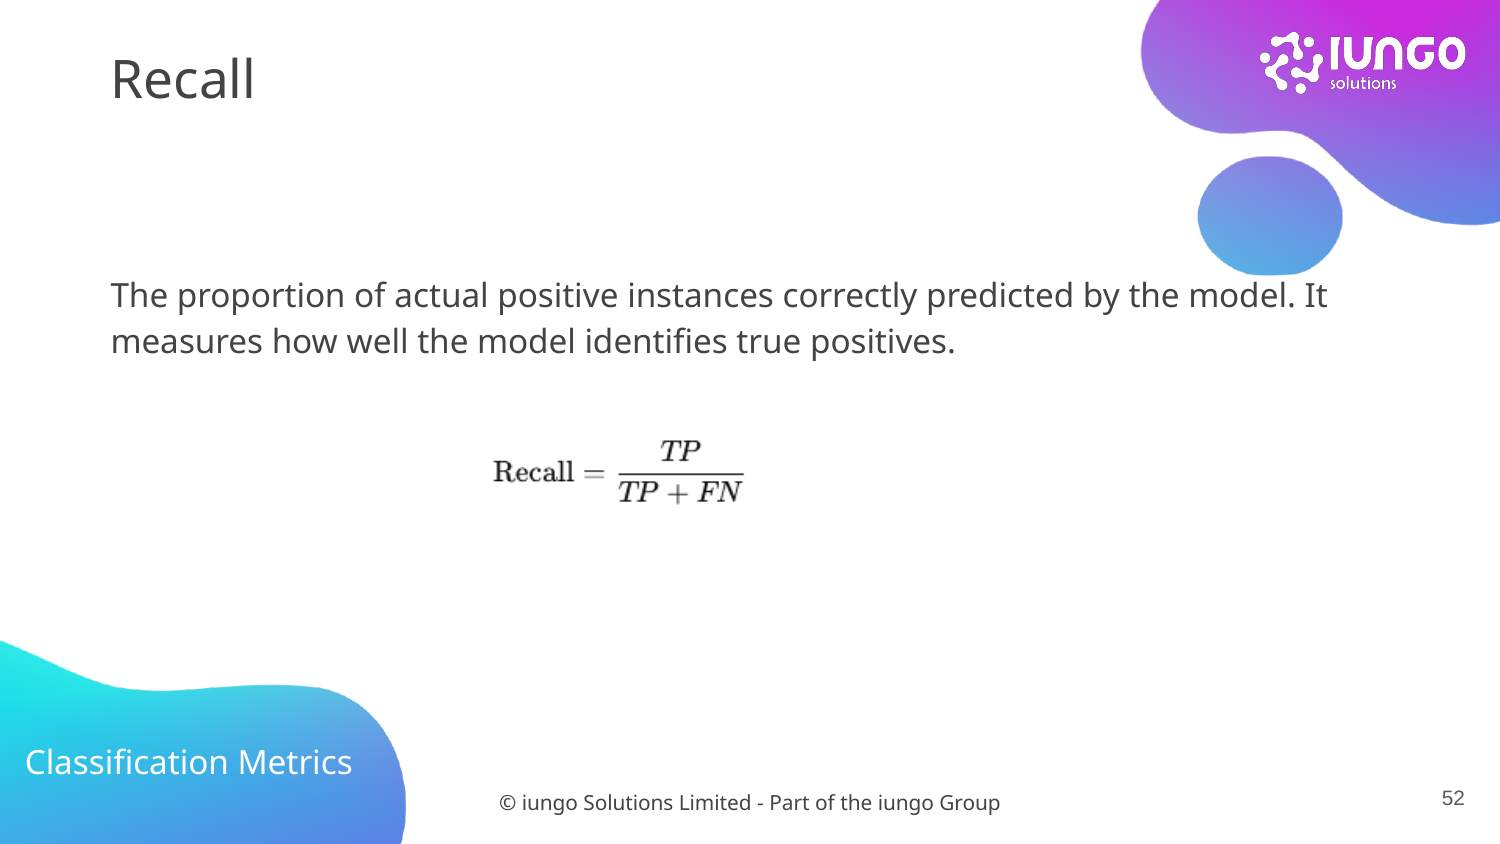

# Recall
The proportion of actual positive instances correctly predicted by the model. It measures how well the model identifies true positives.
Classification Metrics